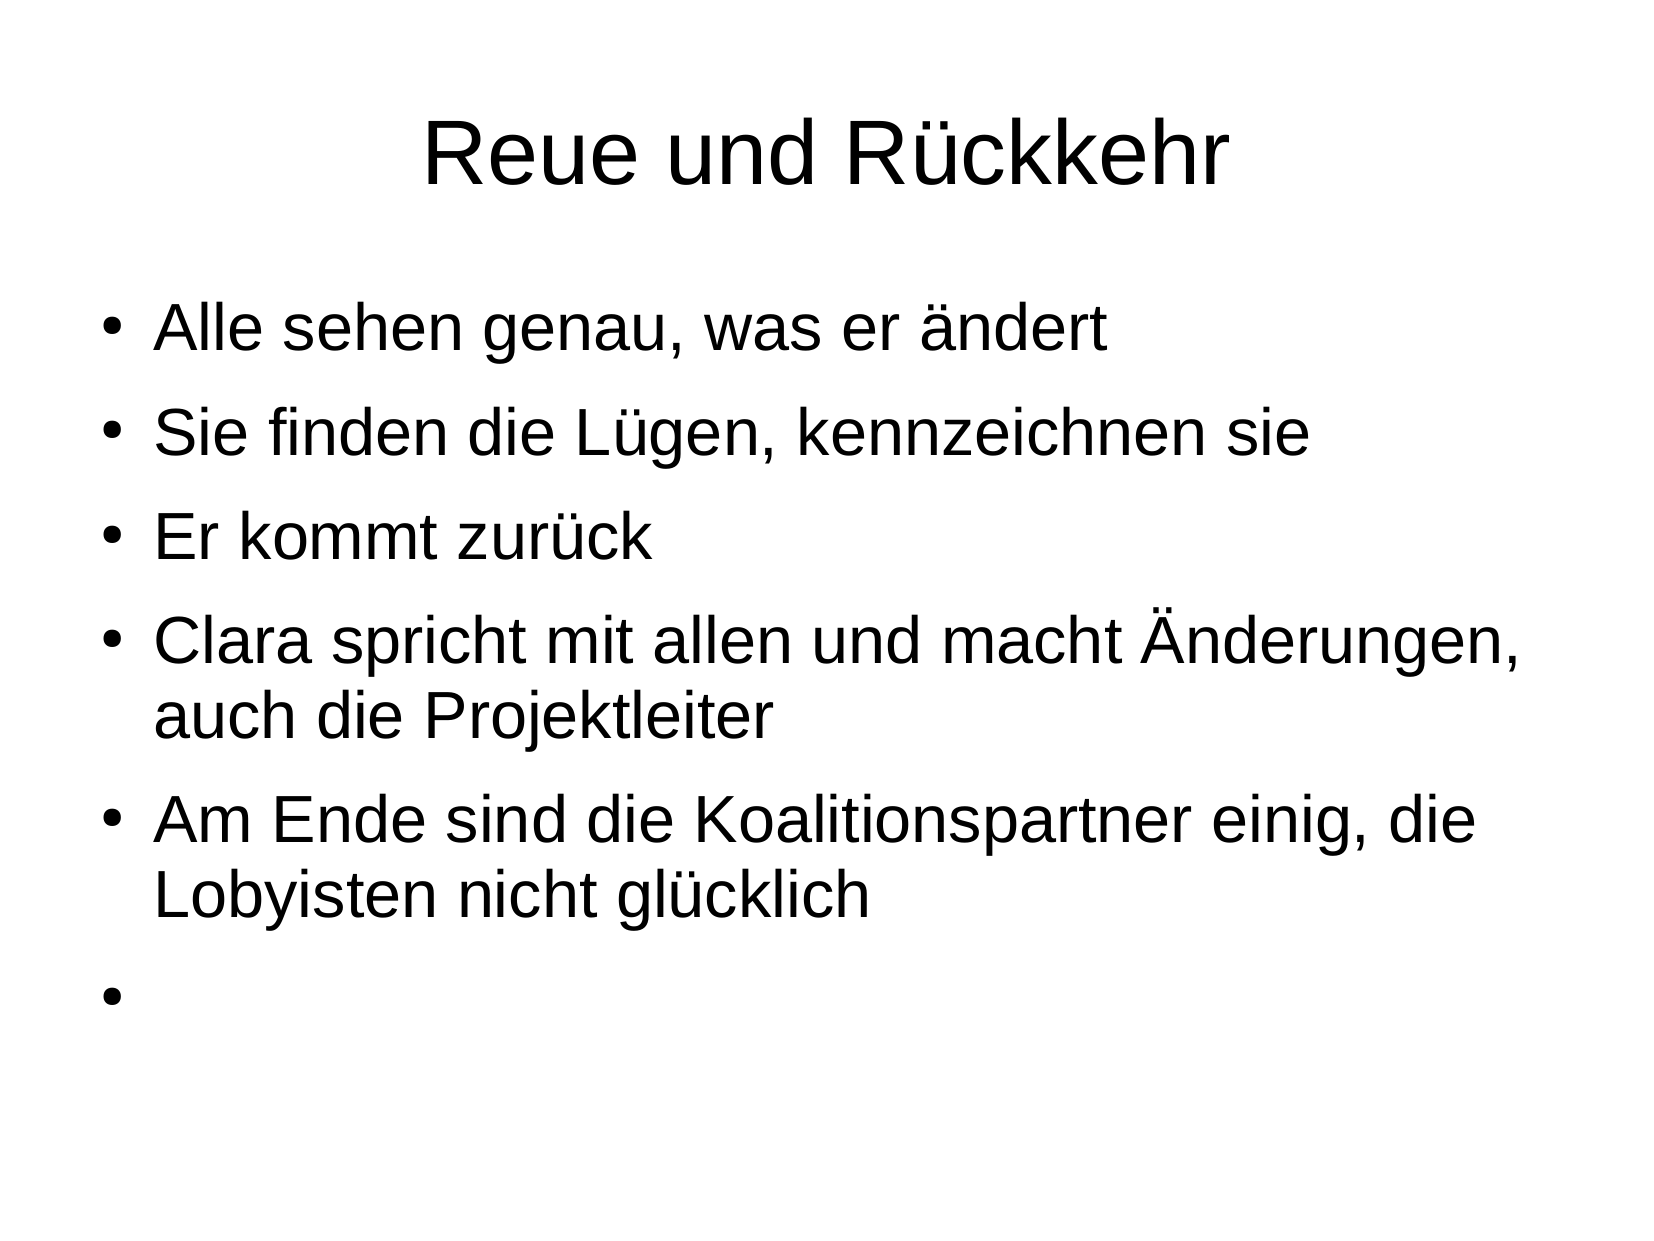

# Reue und Rückkehr
Alle sehen genau, was er ändert
Sie finden die Lügen, kennzeichnen sie
Er kommt zurück
Clara spricht mit allen und macht Änderungen, auch die Projektleiter
Am Ende sind die Koalitionspartner einig, die Lobyisten nicht glücklich